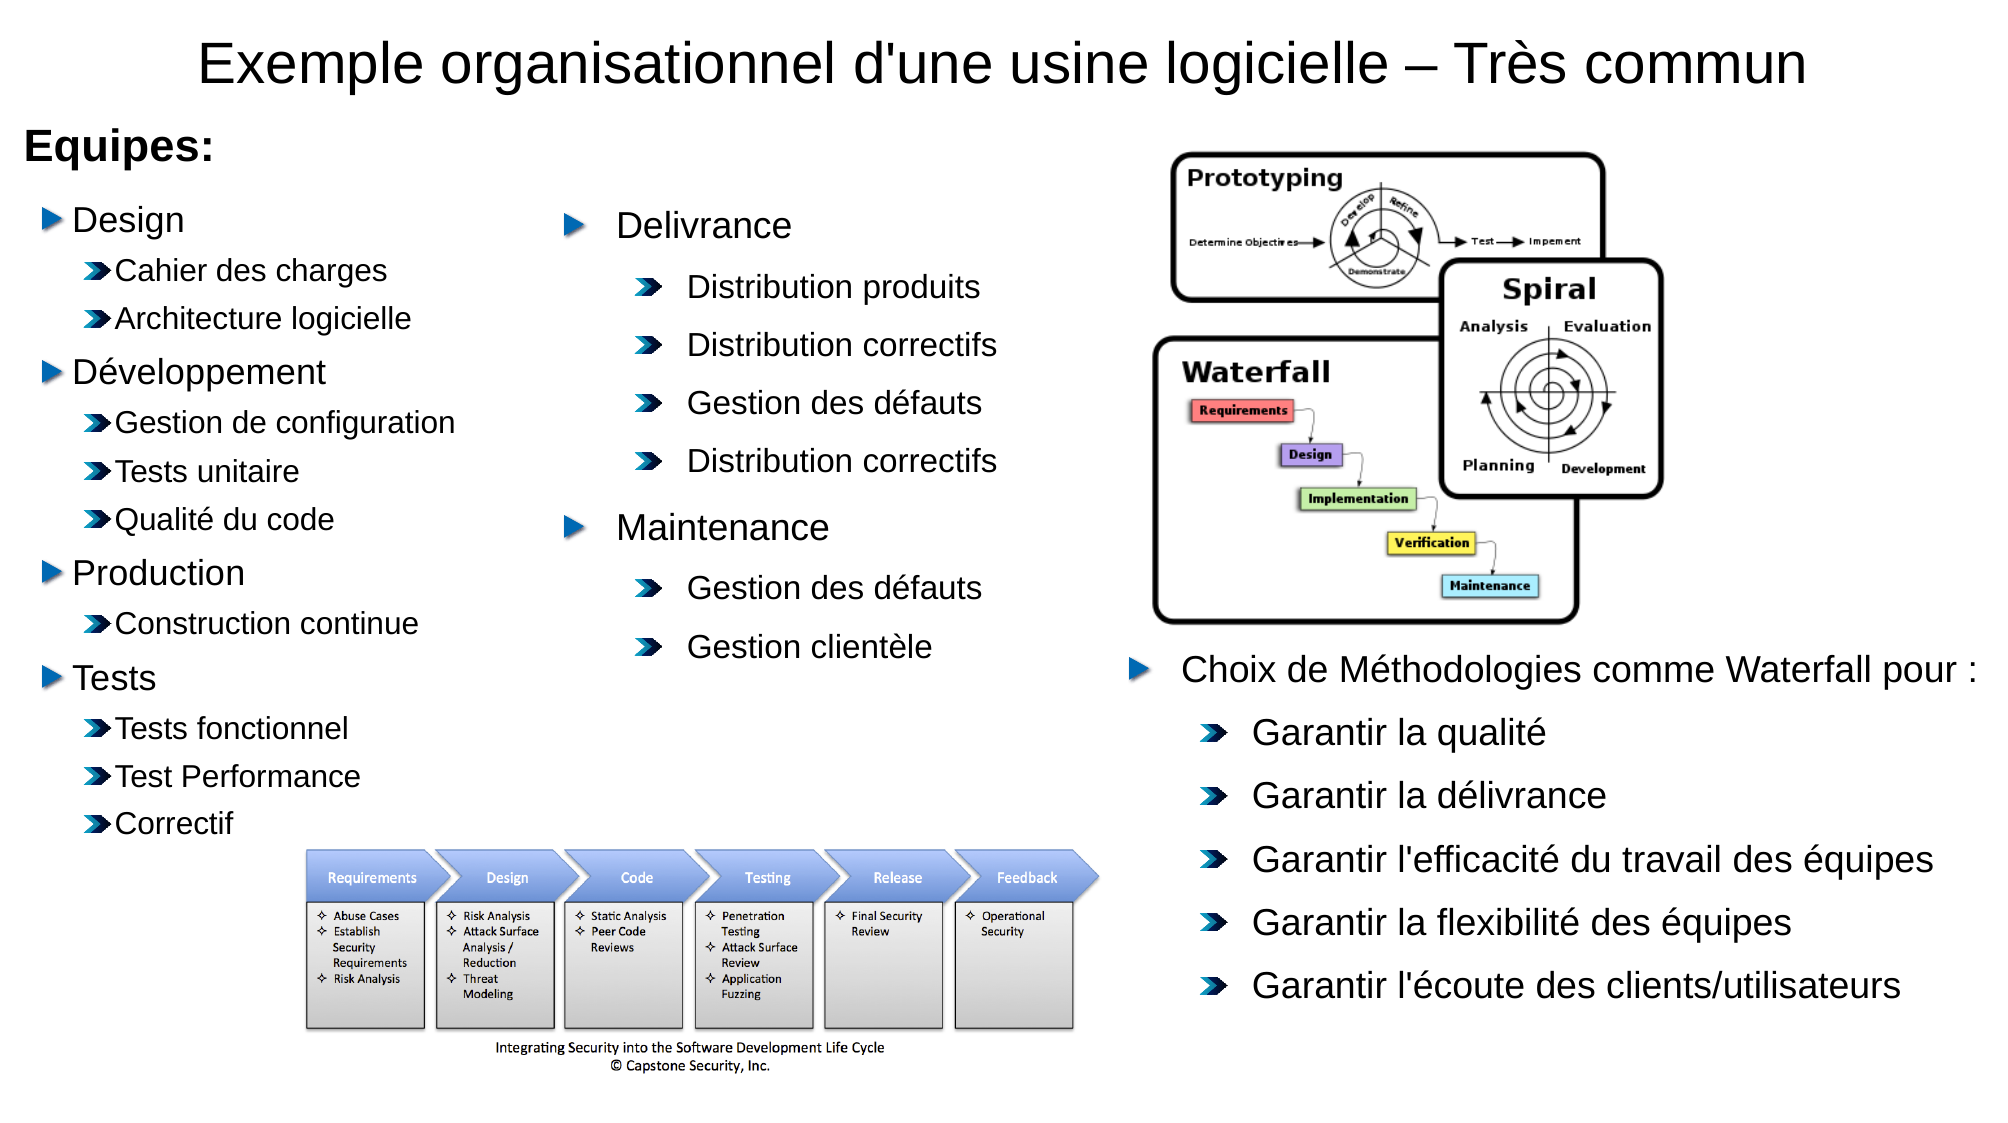

# Exemple organisationnel d'une usine logicielle – Très commun
Equipes:
Design
Cahier des charges
Architecture logicielle
Développement
Gestion de configuration
Tests unitaire
Qualité du code
Production
Construction continue
Tests
Tests fonctionnel
Test Performance
Correctif
Delivrance
Distribution produits
Distribution correctifs
Gestion des défauts
Distribution correctifs
Maintenance
Gestion des défauts
Gestion clientèle
Choix de Méthodologies comme Waterfall pour :
Garantir la qualité
Garantir la délivrance
Garantir l'efficacité du travail des équipes
Garantir la flexibilité des équipes
Garantir l'écoute des clients/utilisateurs